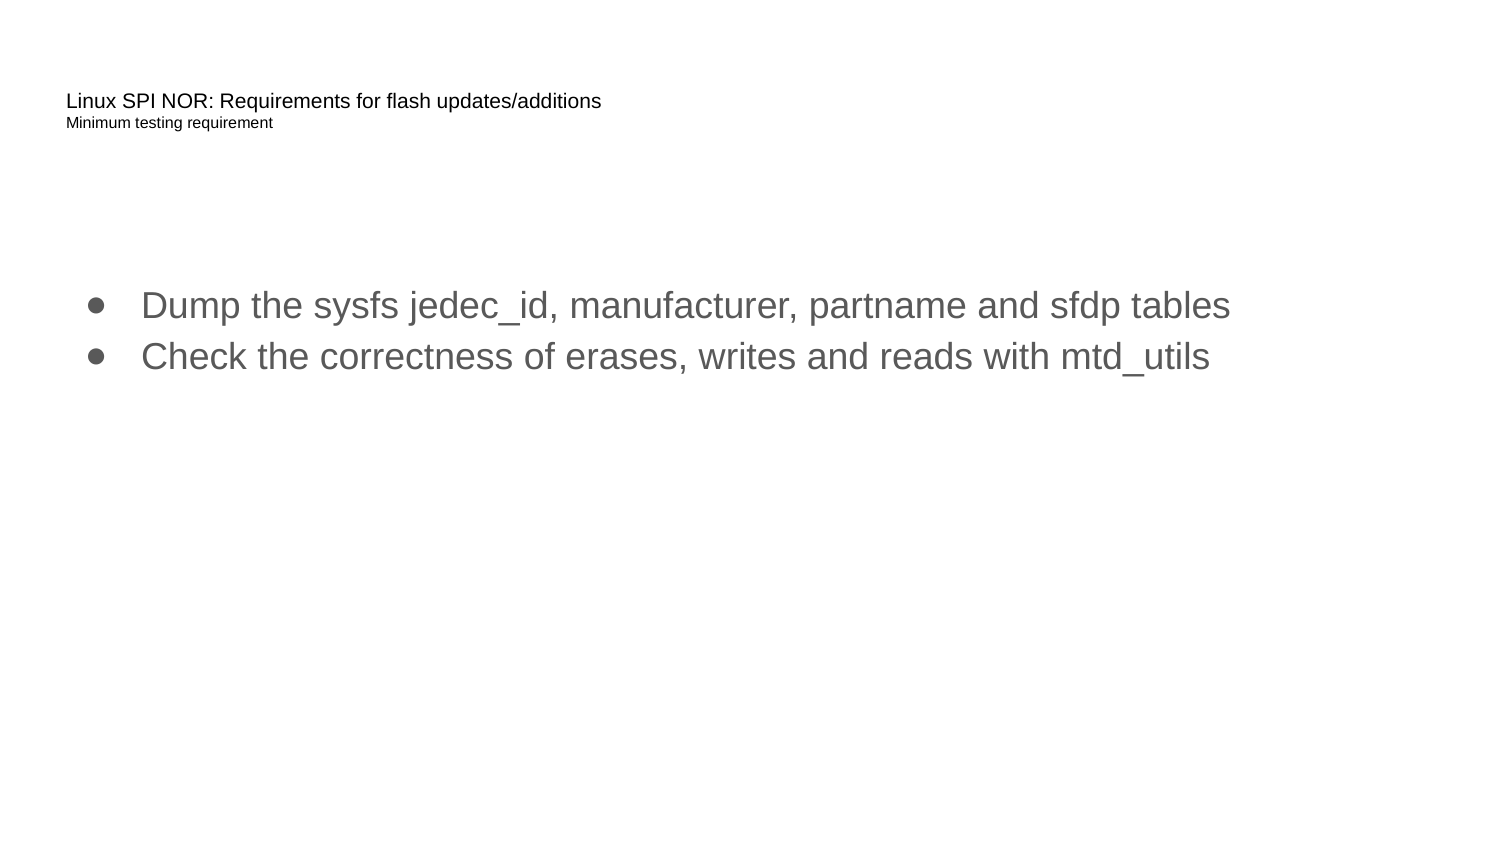

# Linux SPI NOR: Requirements for flash updates/additions Minimum testing requirement
Dump the sysfs jedec_id, manufacturer, partname and sfdp tables
Check the correctness of erases, writes and reads with mtd_utils